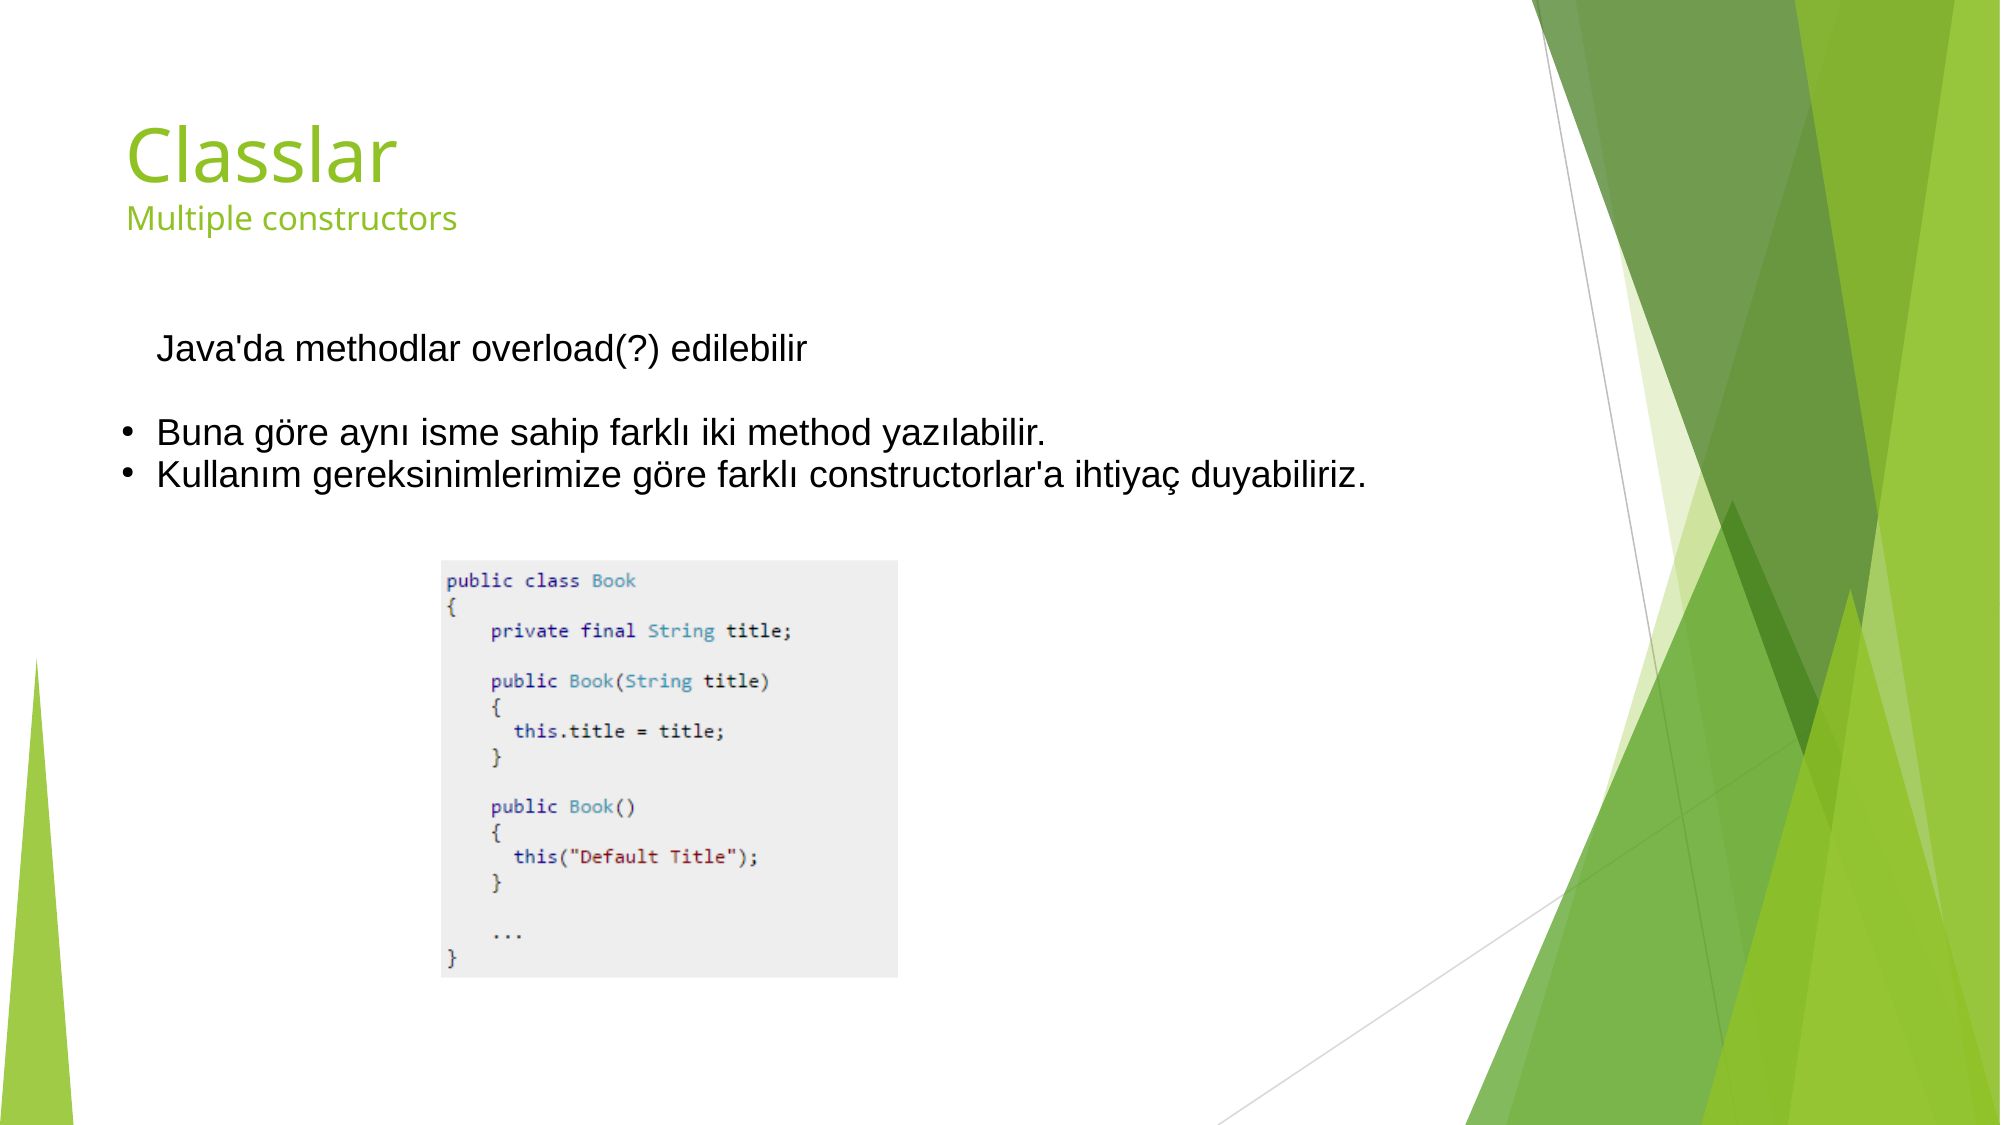

# Classlar Multiple constructors
Java'da methodlar overload(?) edilebilir
Buna göre aynı isme sahip farklı iki method yazılabilir.
Kullanım gereksinimlerimize göre farklı constructorlar'a ihtiyaç duyabiliriz.